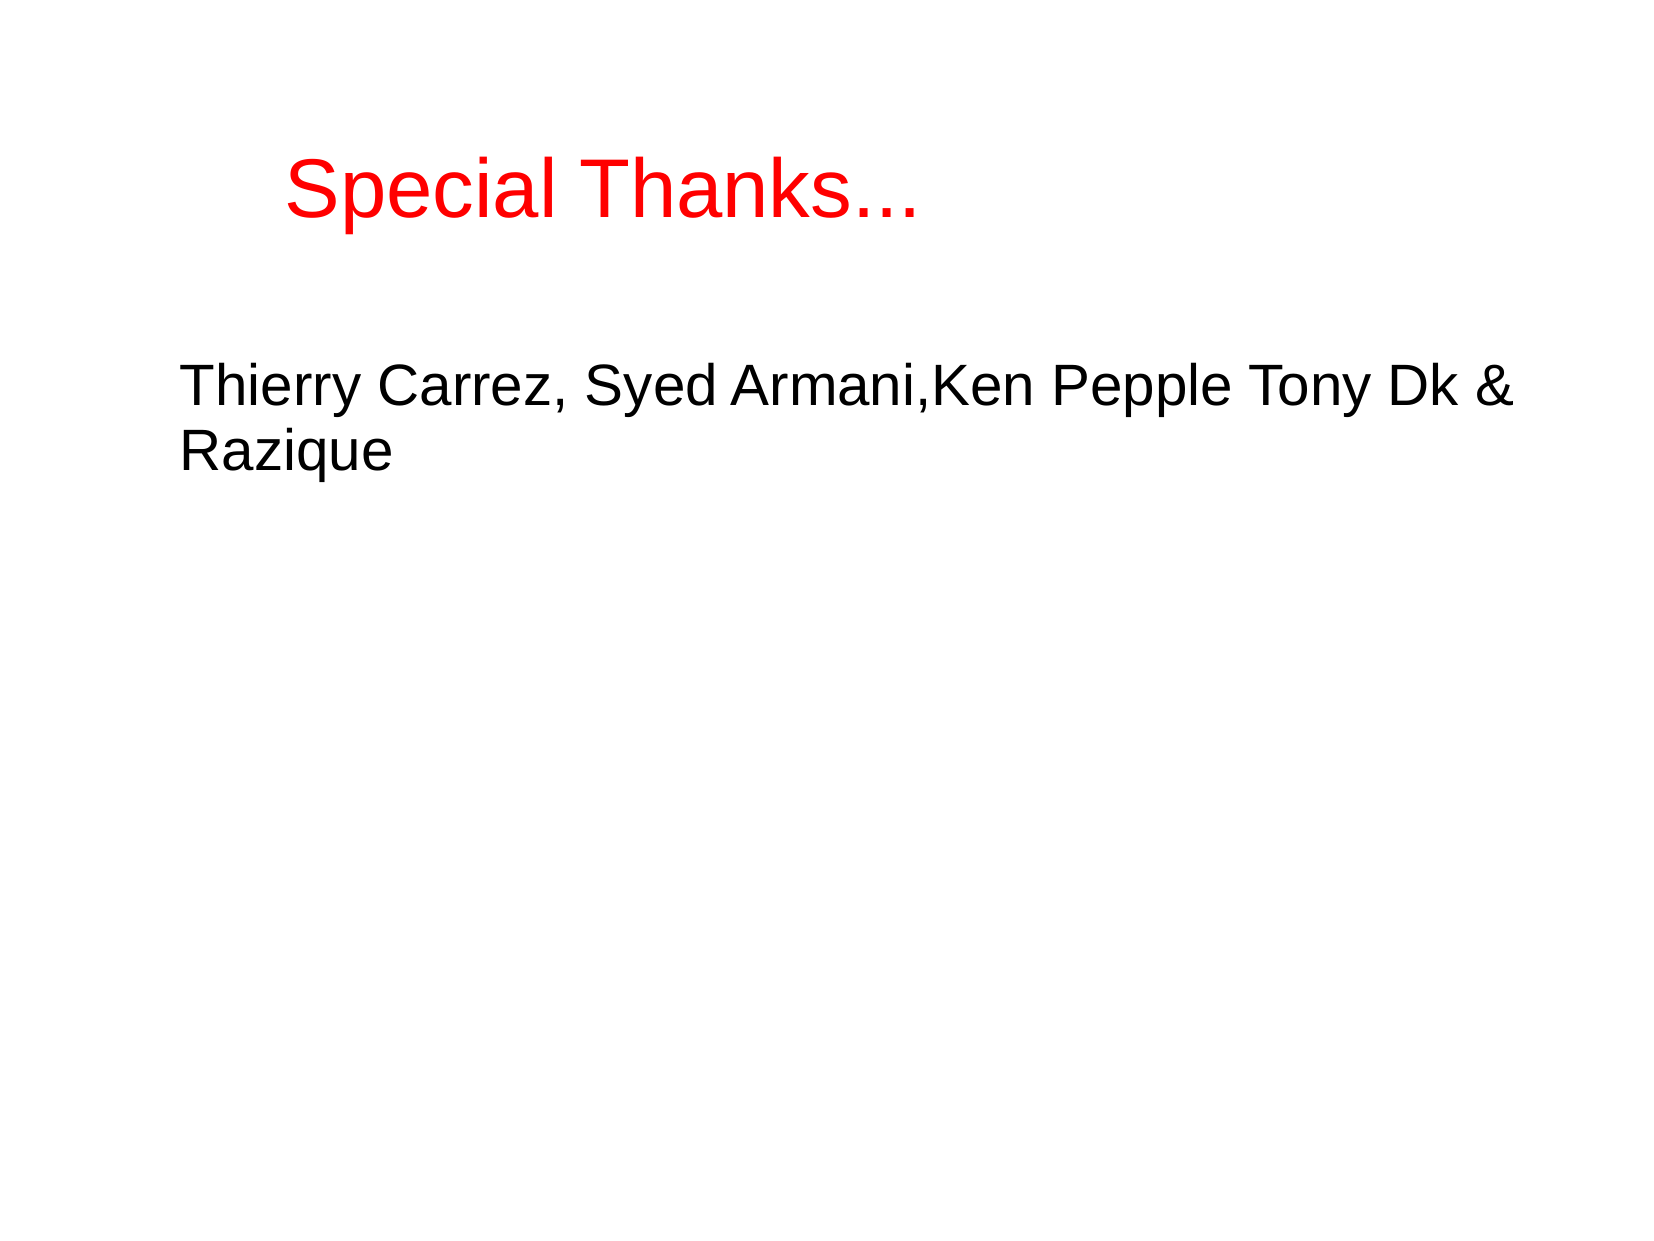

Special Thanks...
Thierry Carrez, Syed Armani,Ken Pepple Tony Dk & Razique